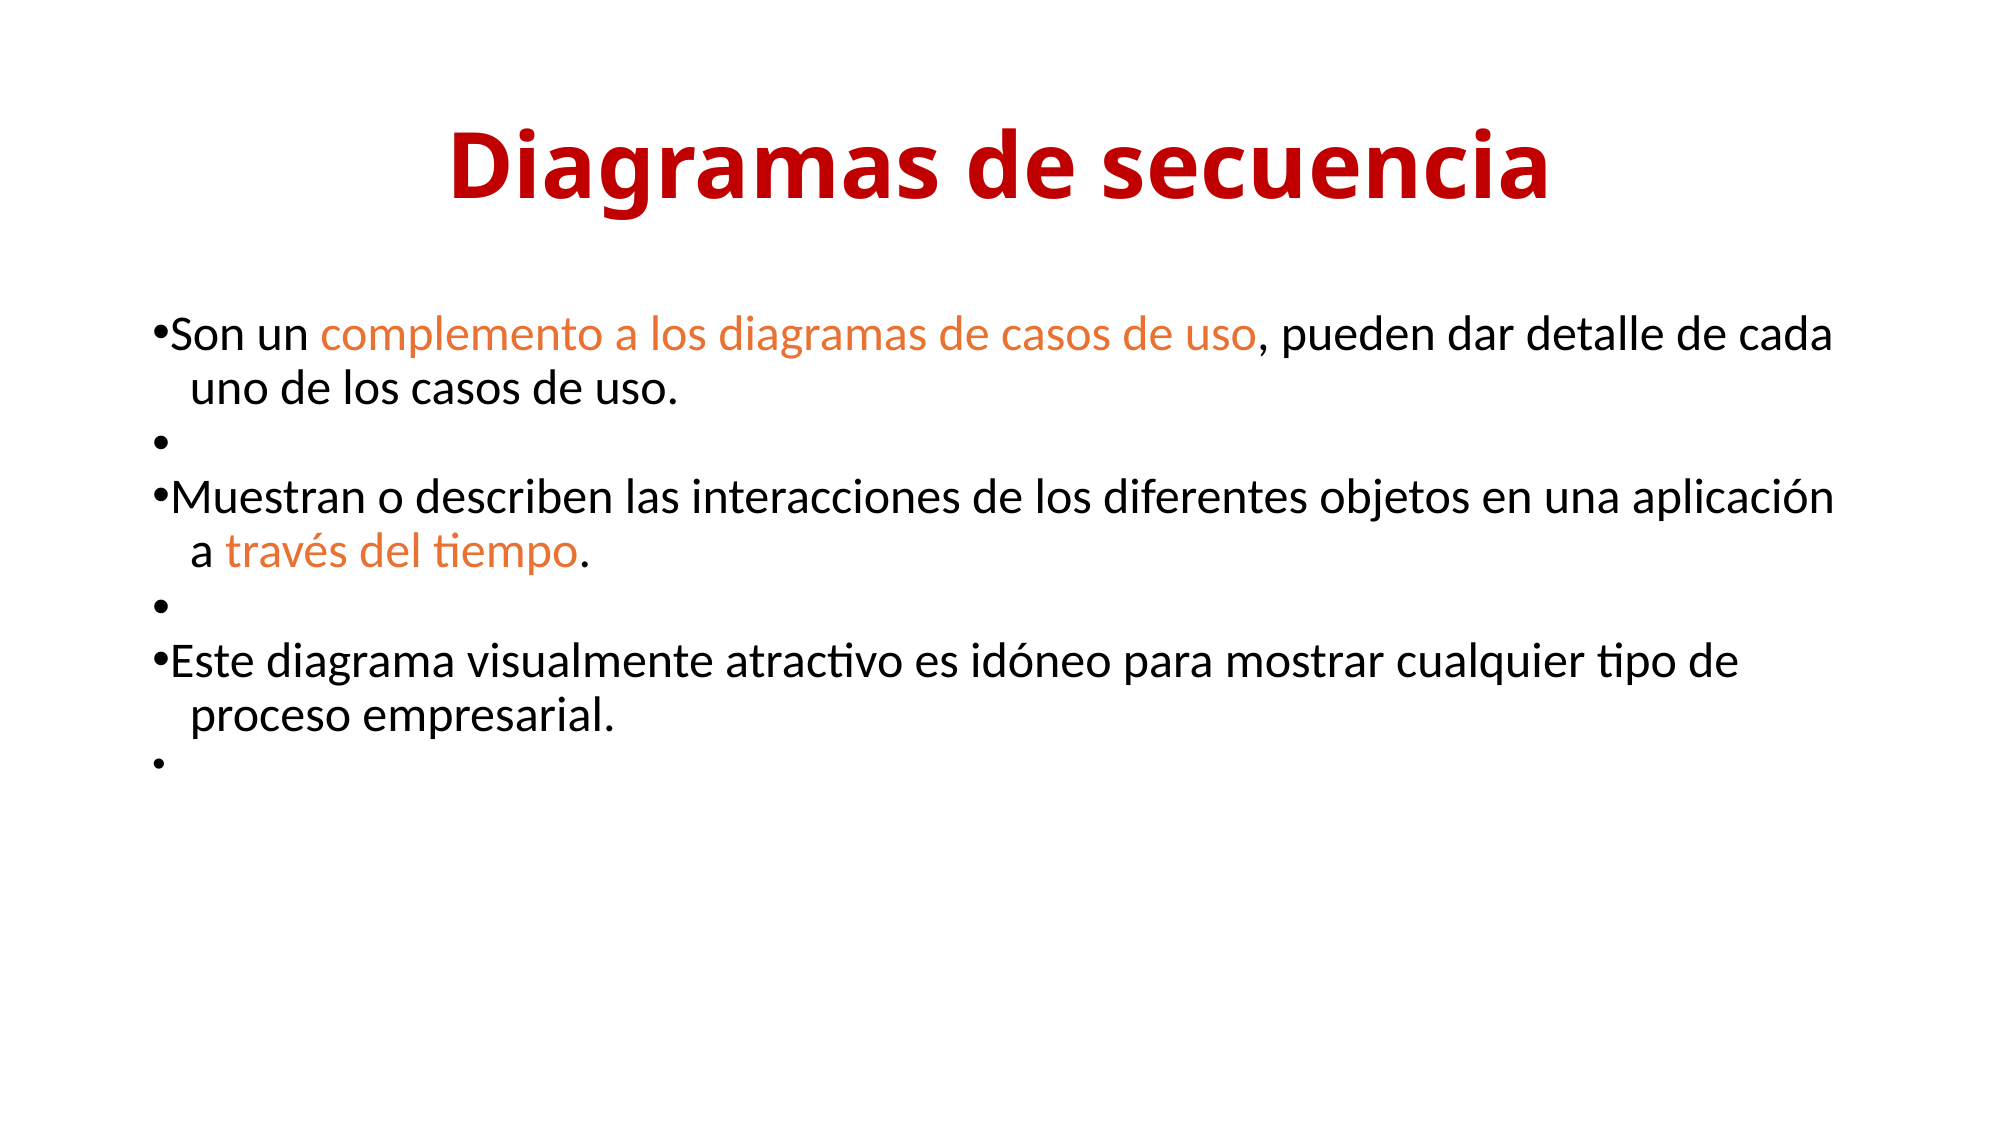

# Diagramas de secuencia
Son un complemento a los diagramas de casos de uso, pueden dar detalle de cada uno de los casos de uso.
Muestran o describen las interacciones de los diferentes objetos en una aplicación a través del tiempo.
Este diagrama visualmente atractivo es idóneo para mostrar cualquier tipo de proceso empresarial.